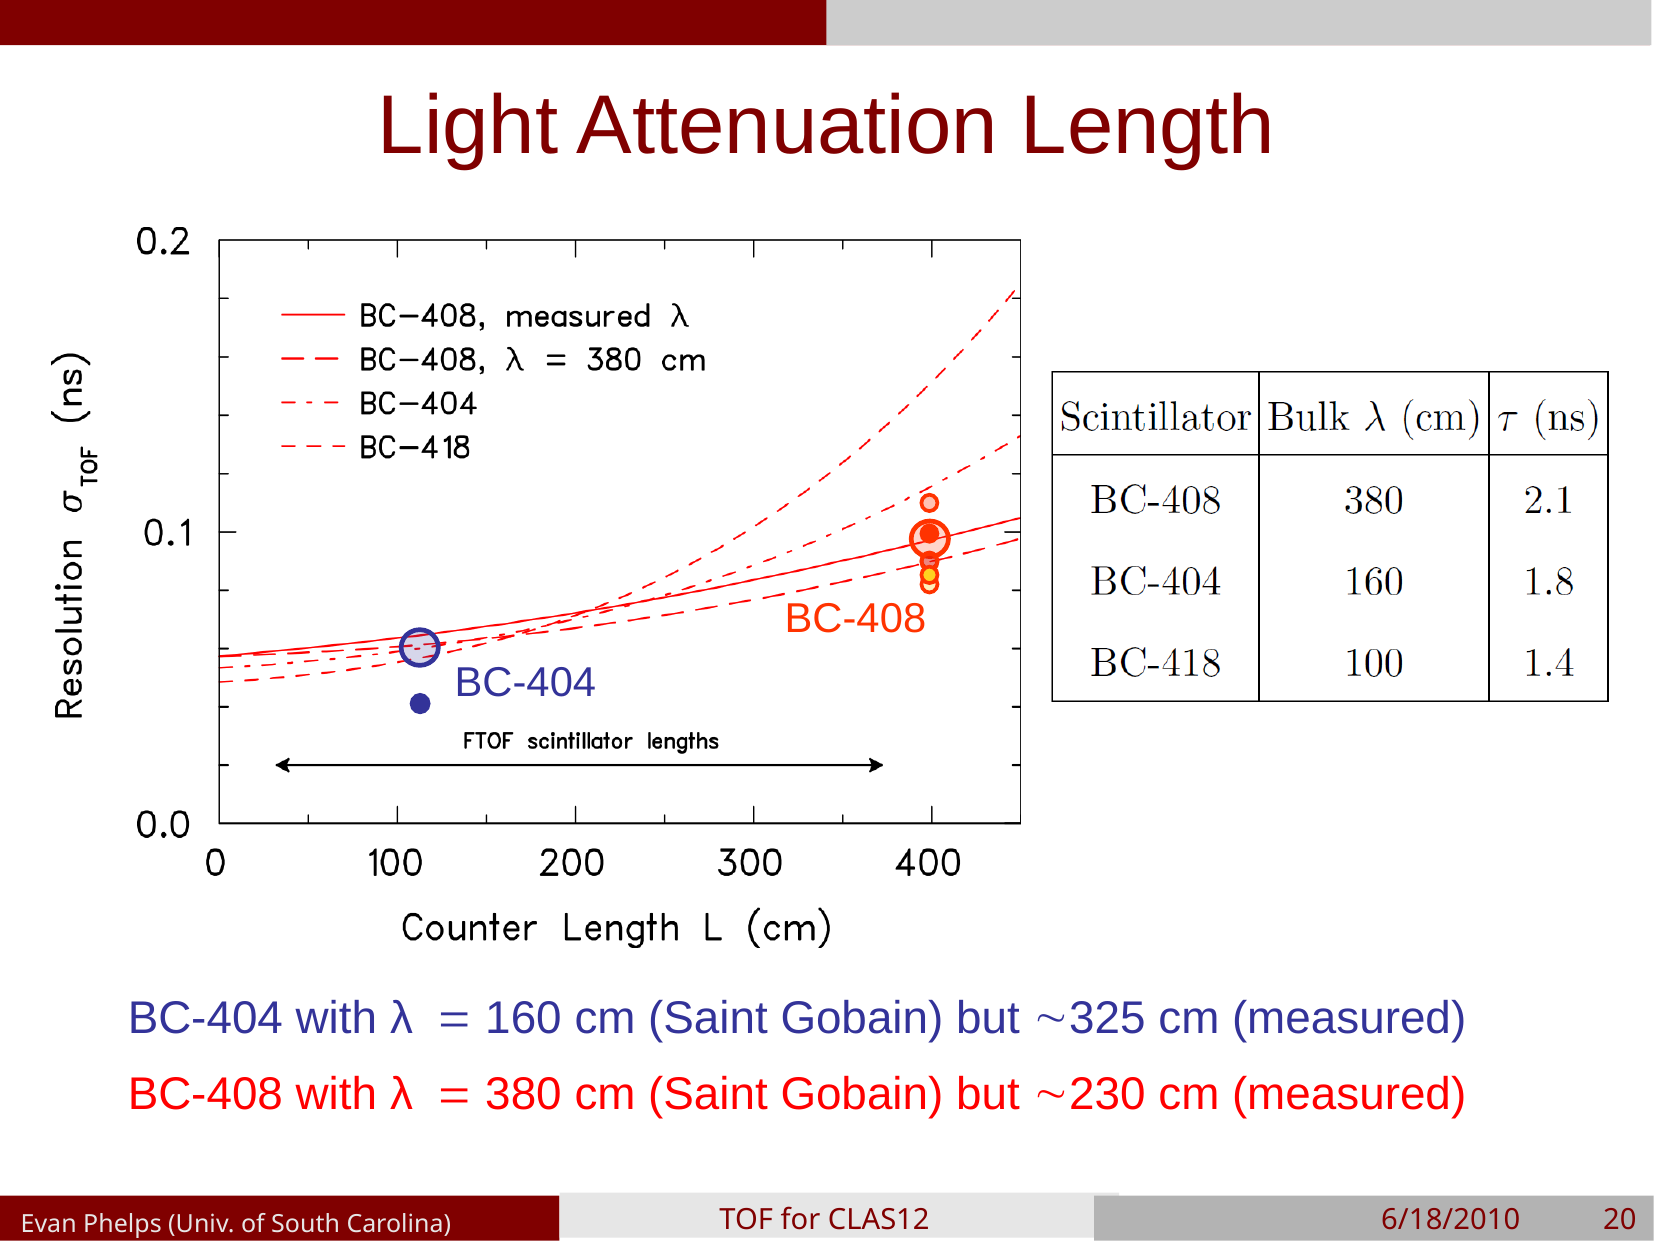

# Light Attenuation Length
BC-408
BC-404
BC-404 with λ 160 cm (Saint Gobain) but 325 cm (measured)
BC-408 with λ 380 cm (Saint Gobain) but 230 cm (measured)
TOF for CLAS12
20